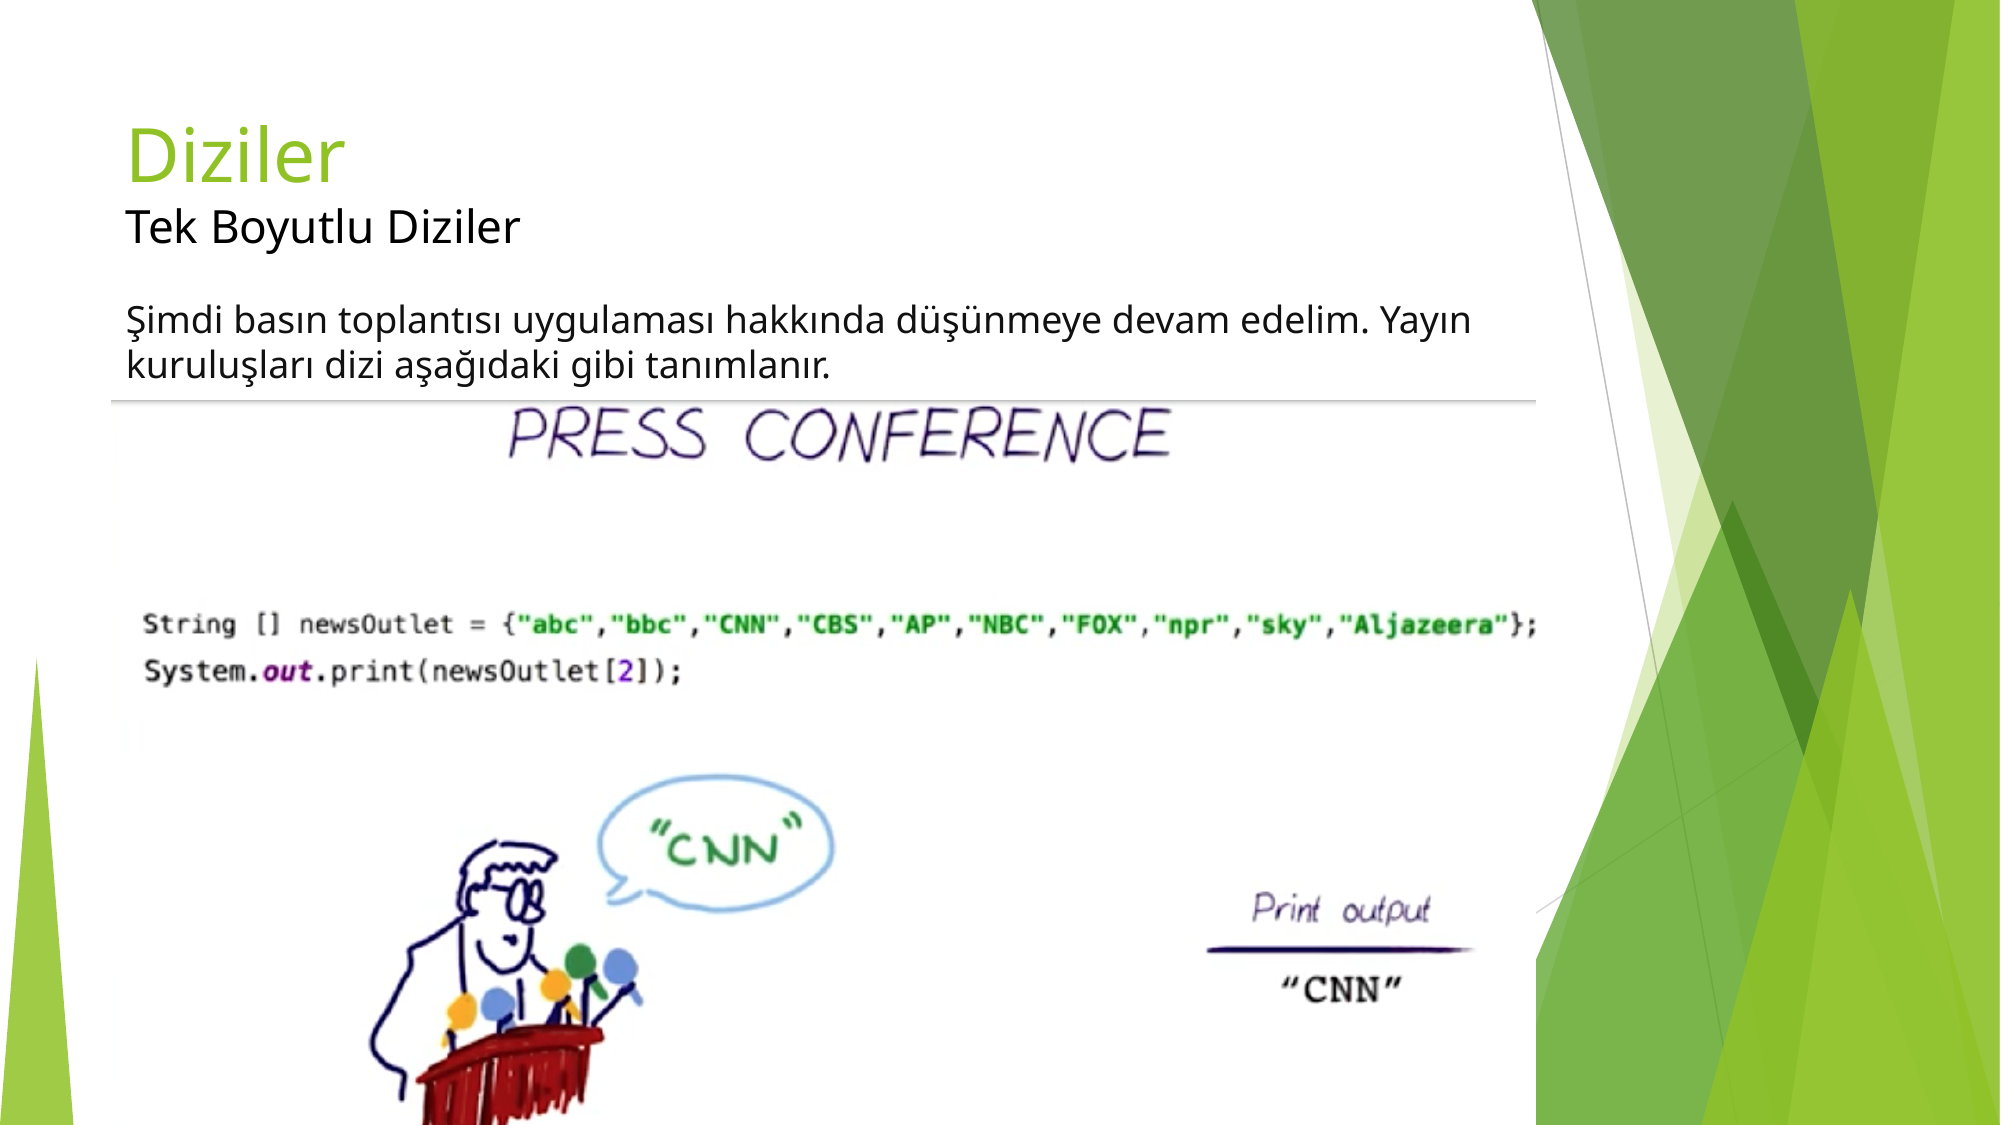

# Diziler Tek Boyutlu Diziler
Şimdi basın toplantısı uygulaması hakkında düşünmeye devam edelim. Yayın kuruluşları dizi aşağıdaki gibi tanımlanır.